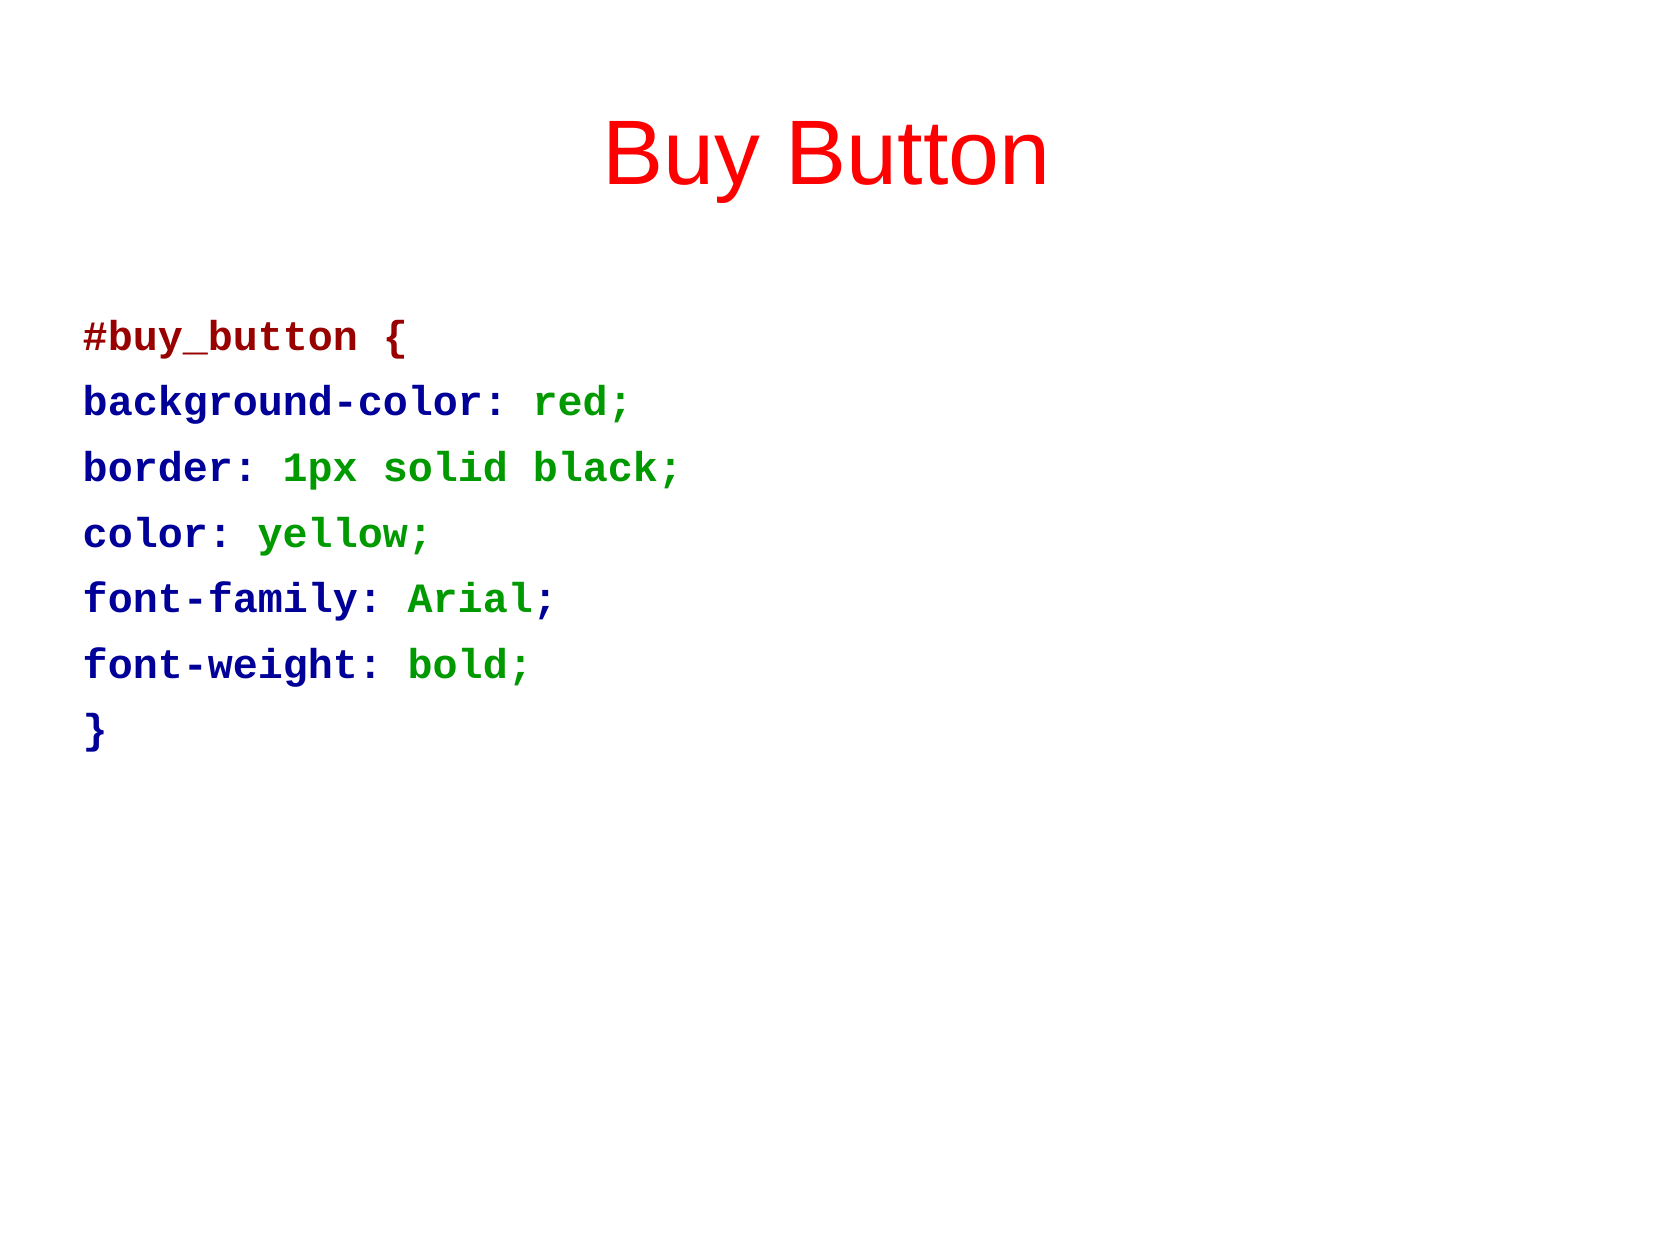

# Buy Button
#buy_button {
background-color: red;
border: 1px solid black;
color: yellow;
font-family: Arial;
font-weight: bold;
}